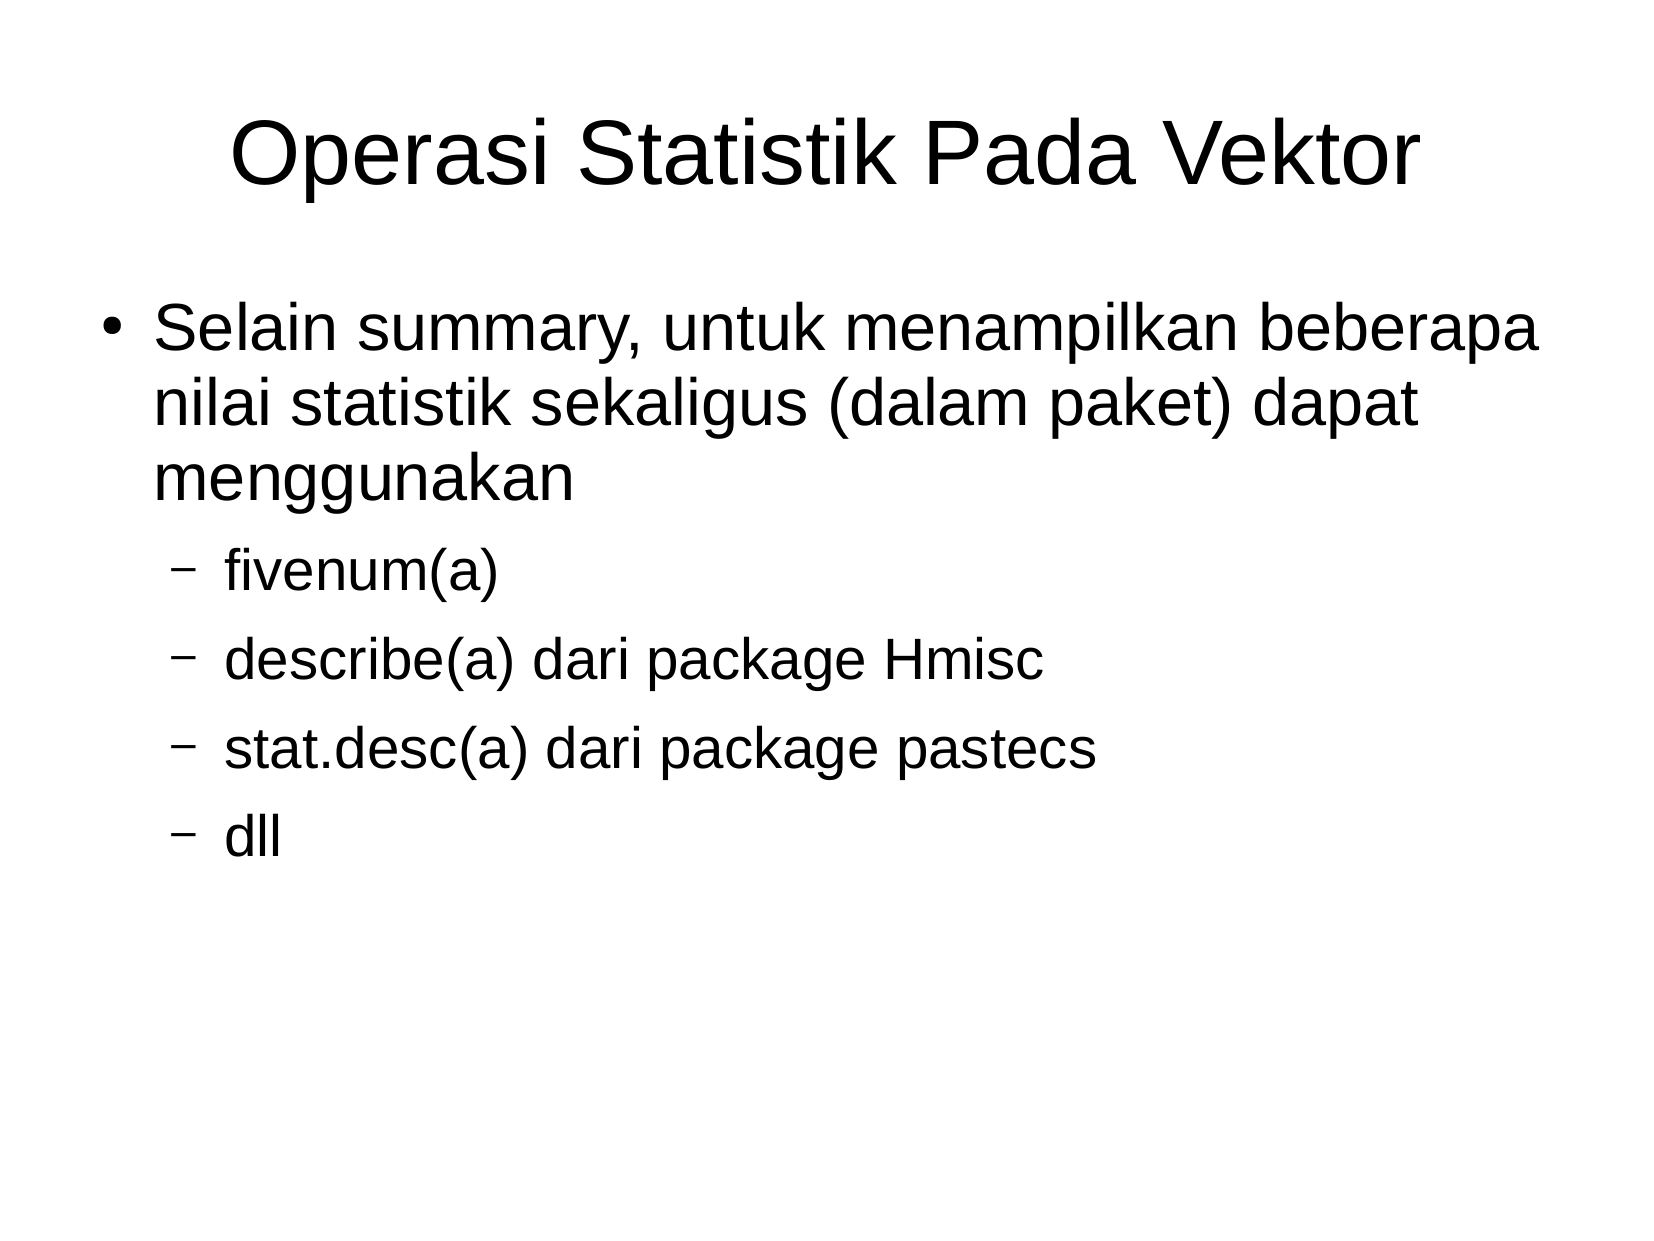

# Operasi Statistik Pada Vektor
Selain summary, untuk menampilkan beberapa nilai statistik sekaligus (dalam paket) dapat menggunakan
fivenum(a)
describe(a) dari package Hmisc
stat.desc(a) dari package pastecs
dll